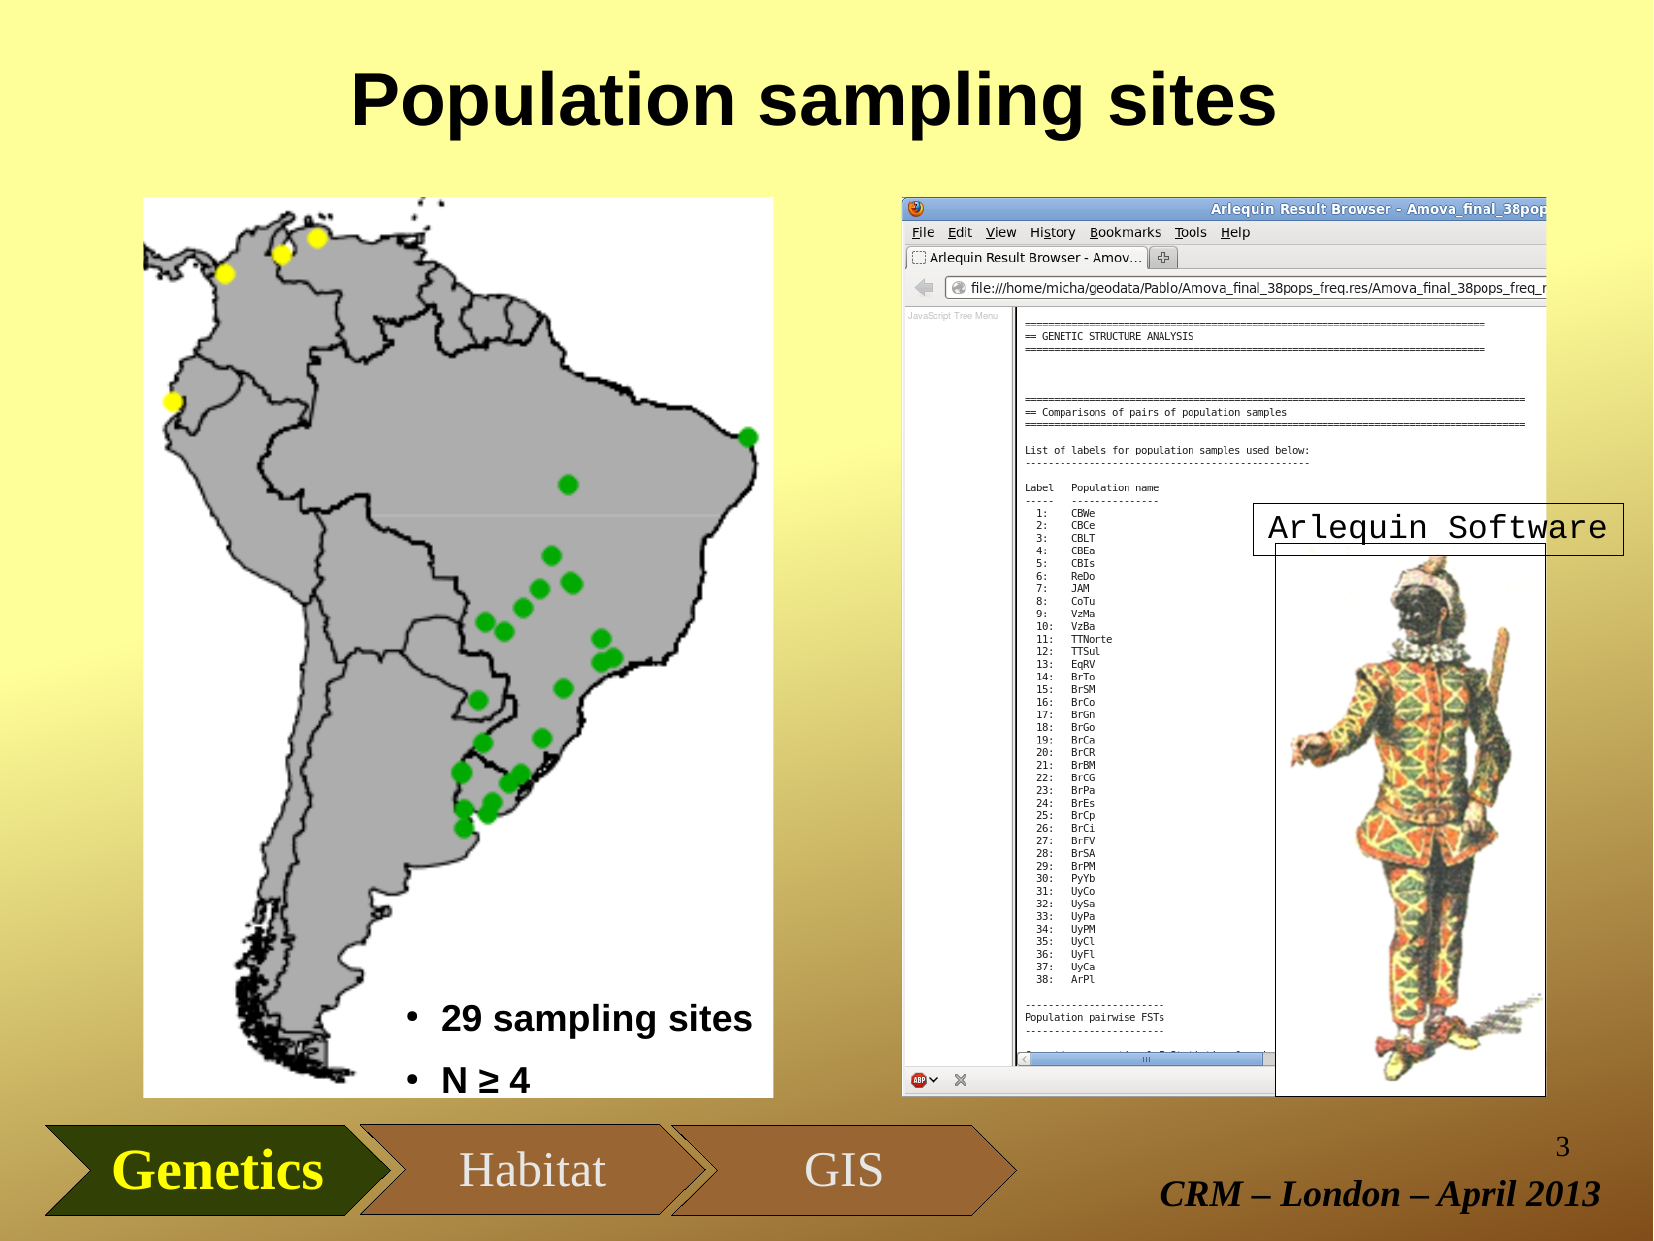

# Population sampling sites
Arlequin Software
29 sampling sites
N ≥ 4